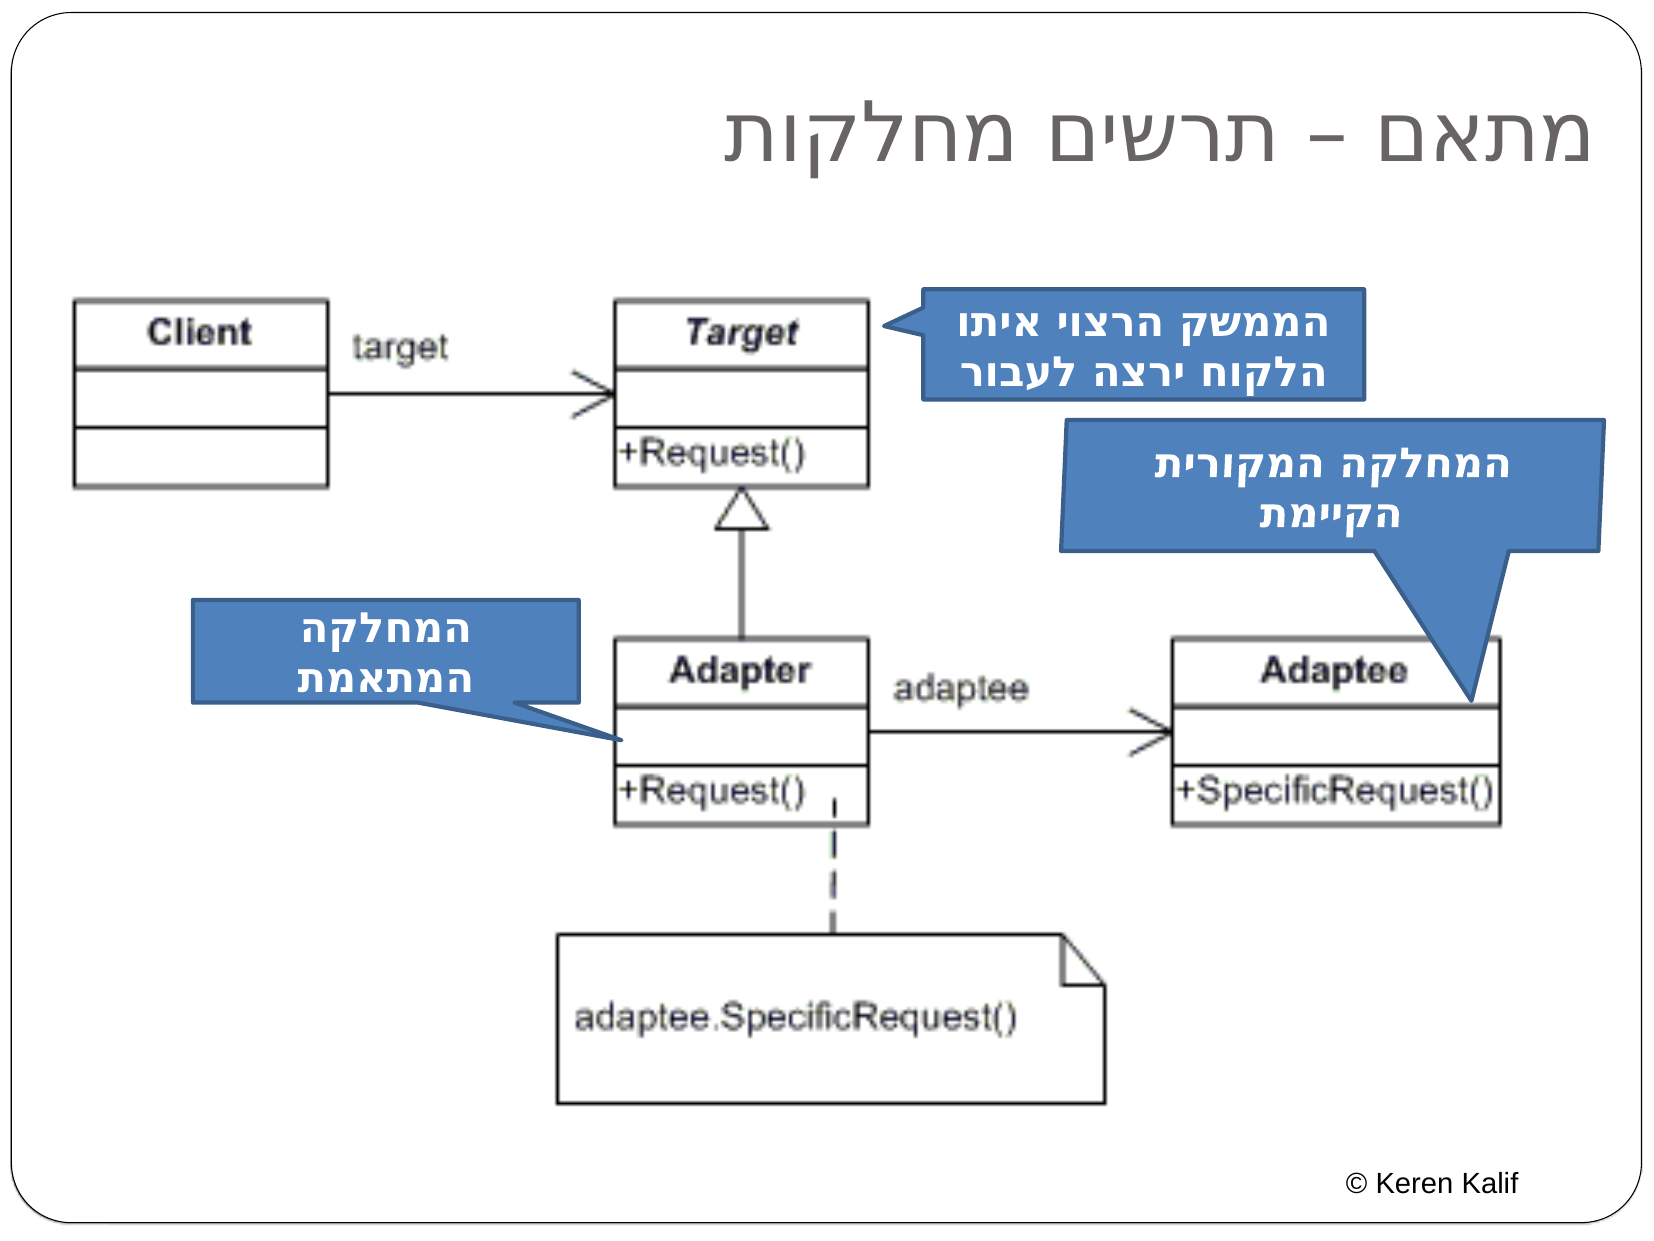

מתאם – תרשים מחלקות
הממשק הרצוי איתו הלקוח ירצה לעבור
המחלקה המקורית הקיימת
המחלקה המתאמת